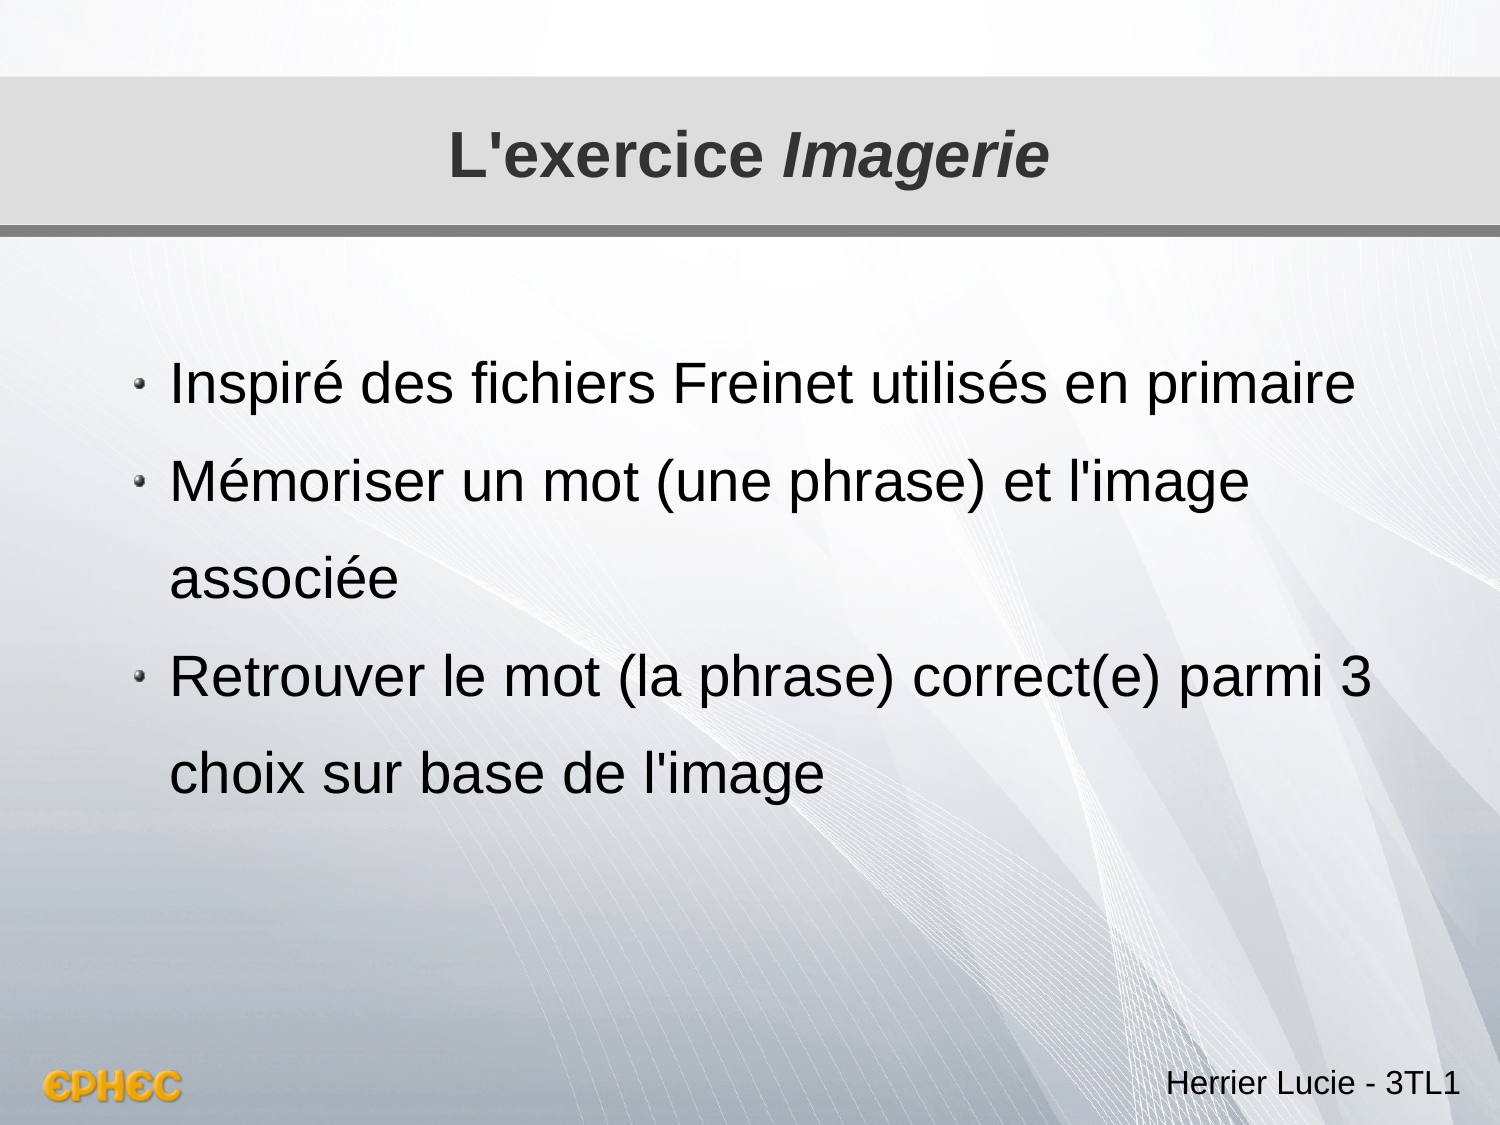

# L'exercice Imagerie
Inspiré des fichiers Freinet utilisés en primaire
Mémoriser un mot (une phrase) et l'image associée
Retrouver le mot (la phrase) correct(e) parmi 3 choix sur base de l'image
Herrier Lucie - 3TL1